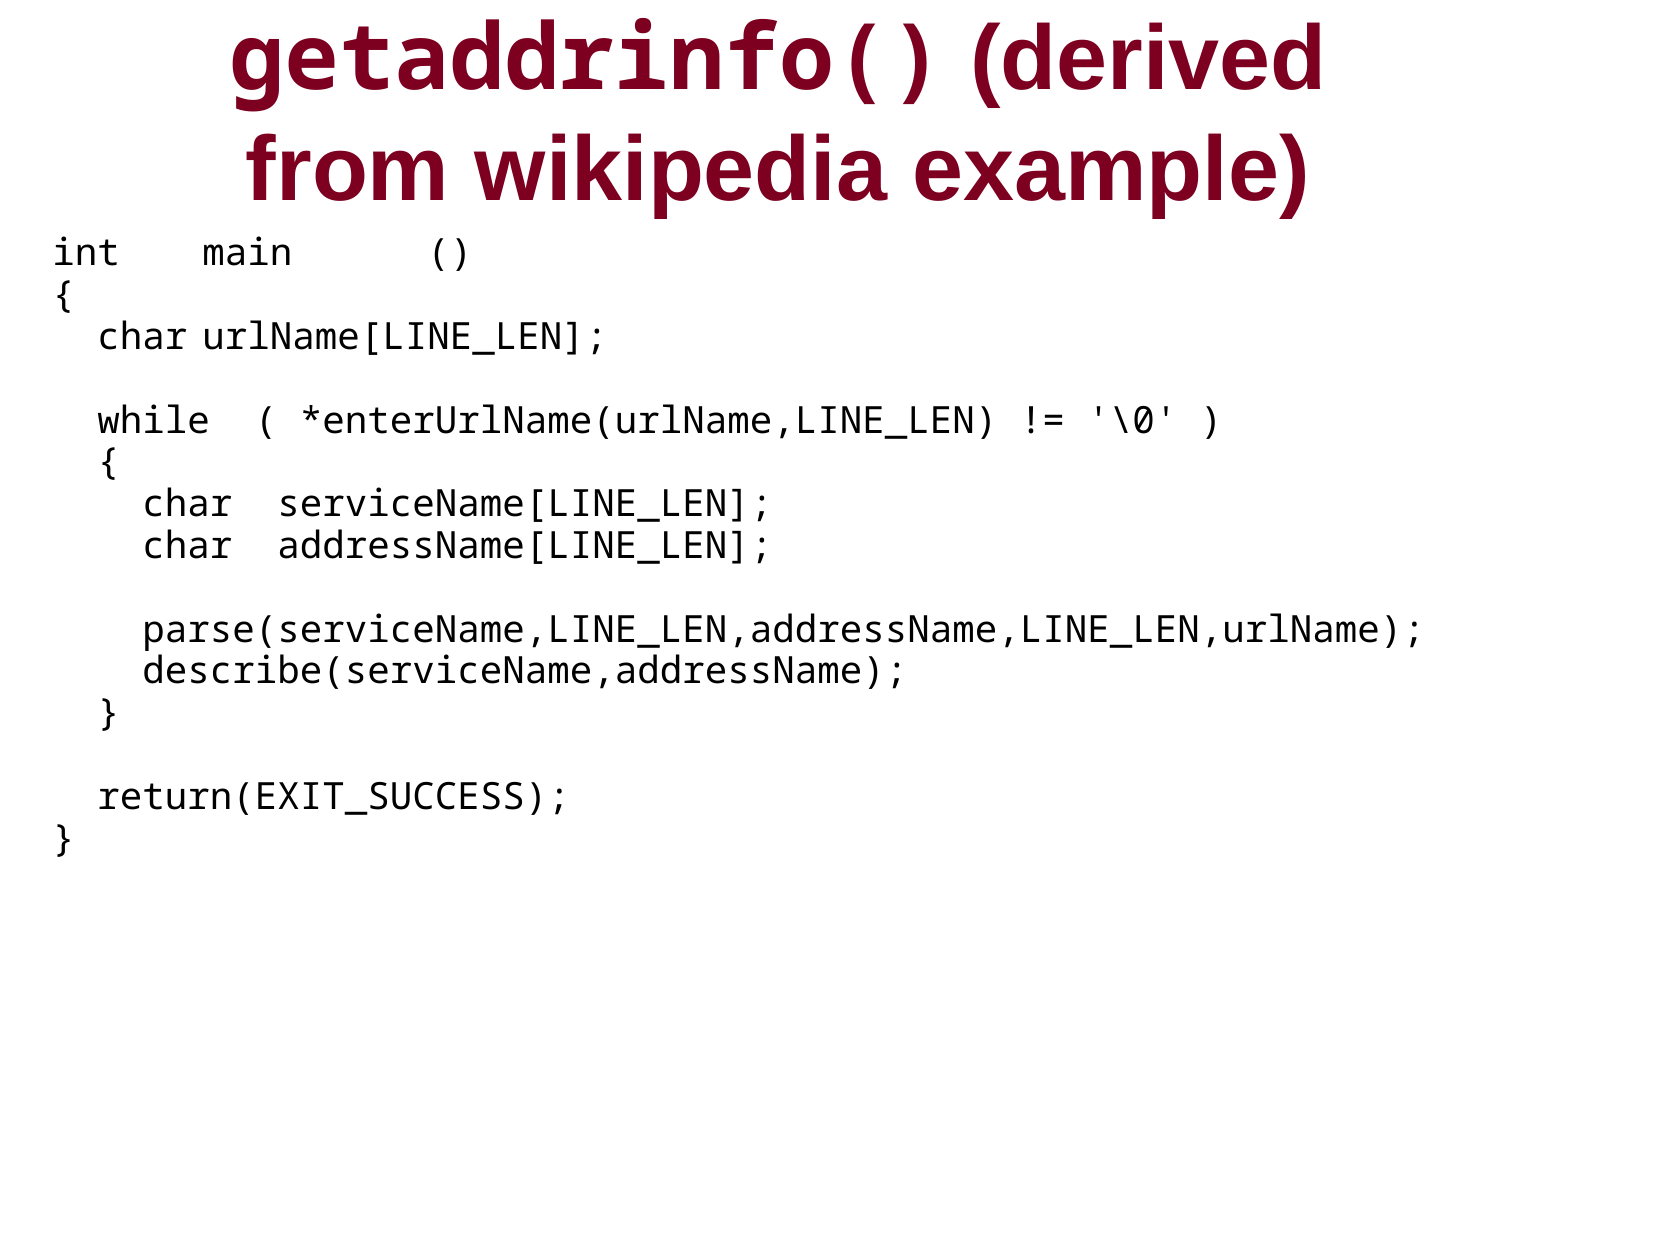

# getaddrinfo() (derived from wikipedia example)
int		main		()
{
 char	urlName[LINE_LEN];
 while ( *enterUrlName(urlName,LINE_LEN) != '\0' )
 {
 char	serviceName[LINE_LEN];
 char	addressName[LINE_LEN];
 parse(serviceName,LINE_LEN,addressName,LINE_LEN,urlName);
 describe(serviceName,addressName);
 }
 return(EXIT_SUCCESS);
}